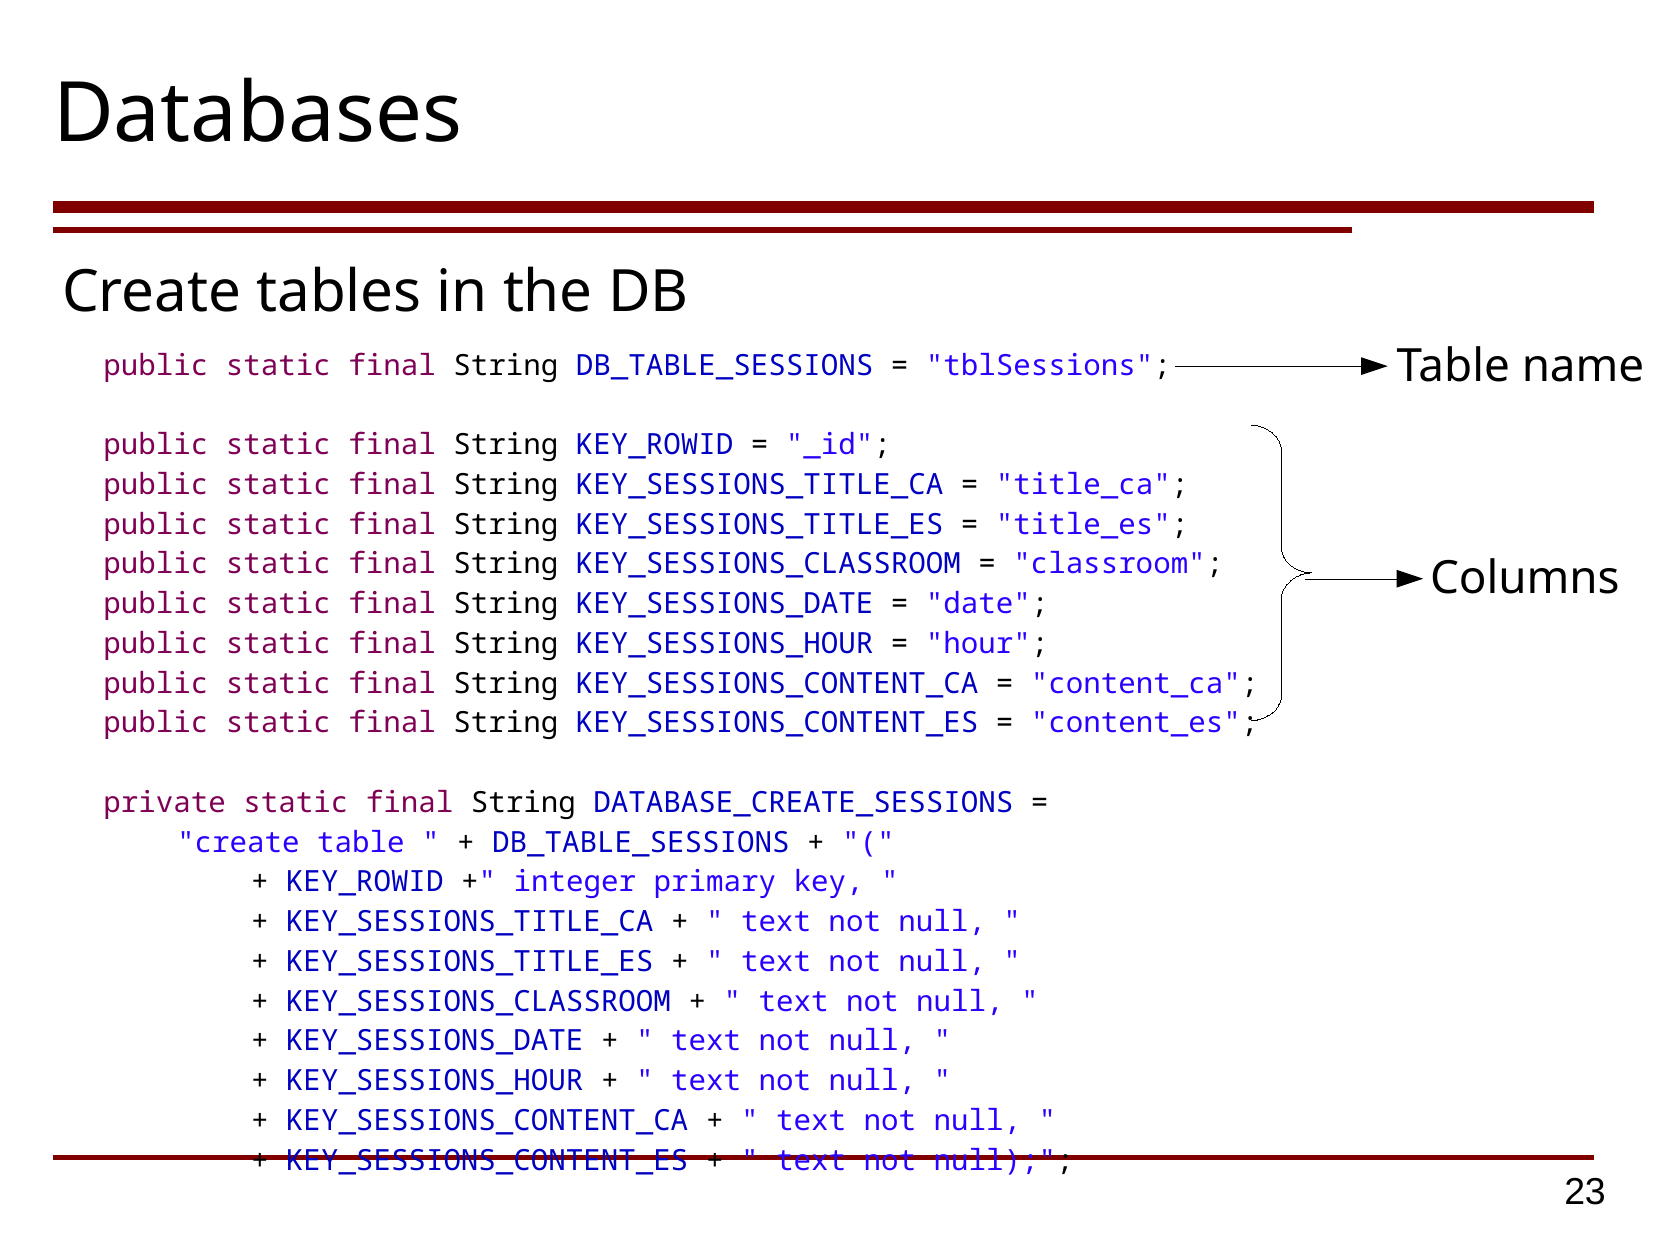

# Databases
Create tables in the DB
Table name
public static final String DB_TABLE_SESSIONS = "tblSessions";
public static final String KEY_ROWID = "_id";
public static final String KEY_SESSIONS_TITLE_CA = "title_ca";
public static final String KEY_SESSIONS_TITLE_ES = "title_es";
public static final String KEY_SESSIONS_CLASSROOM = "classroom";
public static final String KEY_SESSIONS_DATE = "date";
public static final String KEY_SESSIONS_HOUR = "hour";
public static final String KEY_SESSIONS_CONTENT_CA = "content_ca";
public static final String KEY_SESSIONS_CONTENT_ES = "content_es";
private static final String DATABASE_CREATE_SESSIONS =
	"create table " + DB_TABLE_SESSIONS + "("
		+ KEY_ROWID +" integer primary key, "
		+ KEY_SESSIONS_TITLE_CA + " text not null, "
		+ KEY_SESSIONS_TITLE_ES + " text not null, "
		+ KEY_SESSIONS_CLASSROOM + " text not null, "
		+ KEY_SESSIONS_DATE + " text not null, "
		+ KEY_SESSIONS_HOUR + " text not null, "
		+ KEY_SESSIONS_CONTENT_CA + " text not null, "
		+ KEY_SESSIONS_CONTENT_ES + " text not null);";
Columns